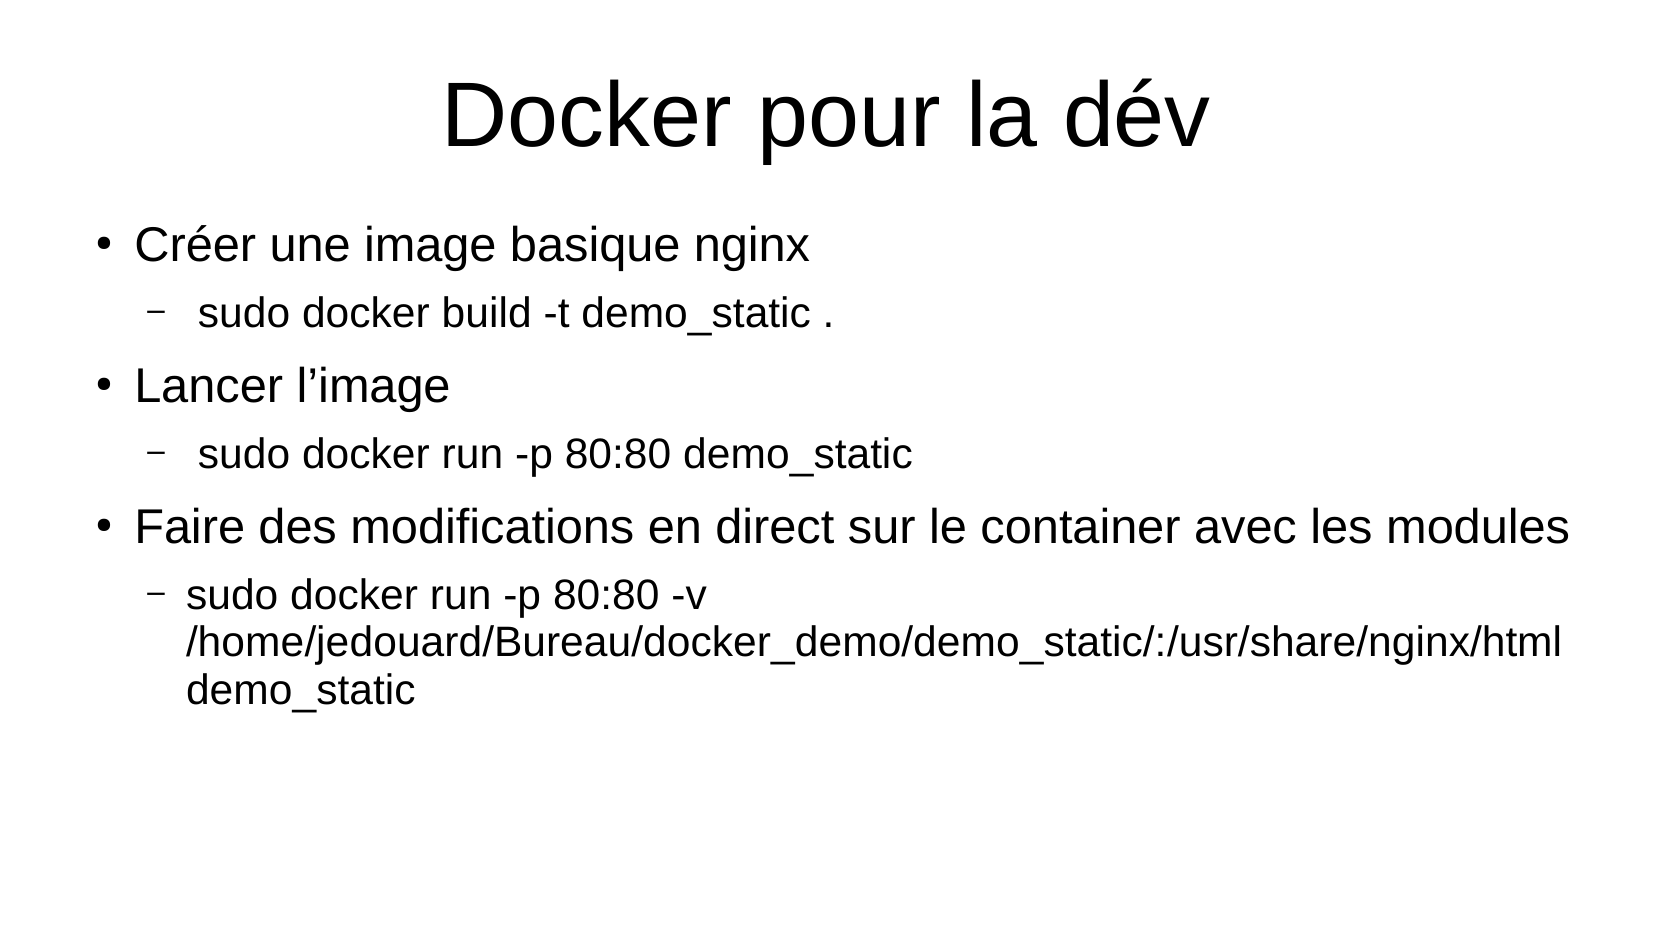

# Docker pour la dév
Créer une image basique nginx
 sudo docker build -t demo_static .
Lancer l’image
 sudo docker run -p 80:80 demo_static
Faire des modifications en direct sur le container avec les modules
sudo docker run -p 80:80 -v /home/jedouard/Bureau/docker_demo/demo_static/:/usr/share/nginx/html demo_static